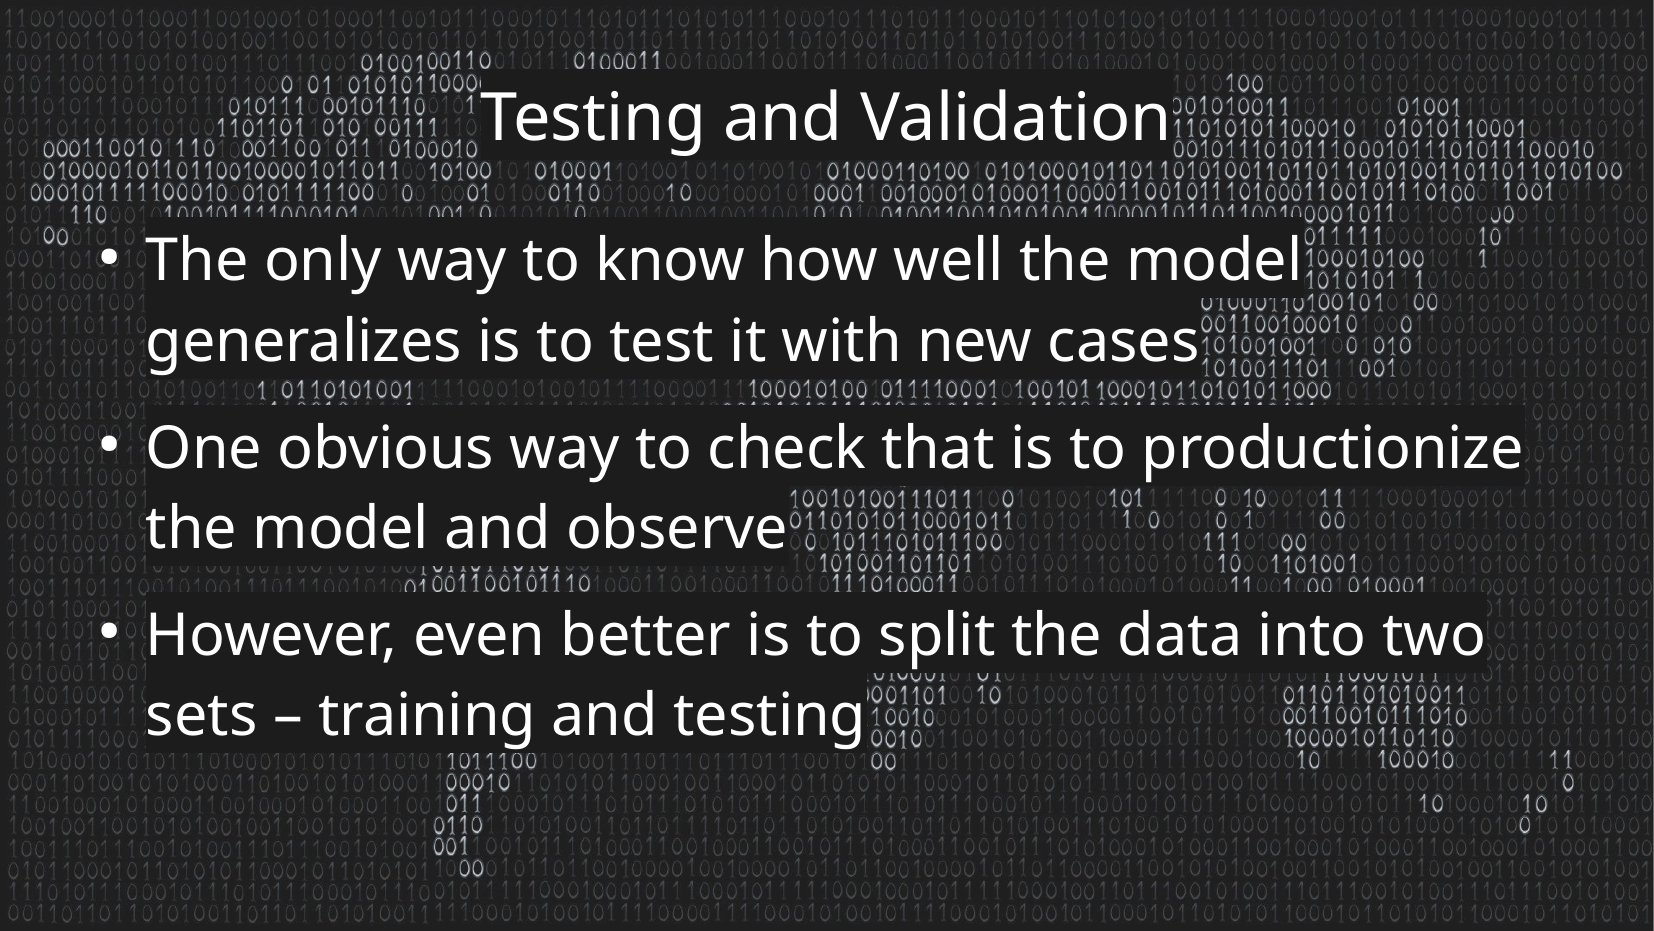

# Testing and Validation
The only way to know how well the model generalizes is to test it with new cases
One obvious way to check that is to productionize the model and observe
However, even better is to split the data into two sets – training and testing